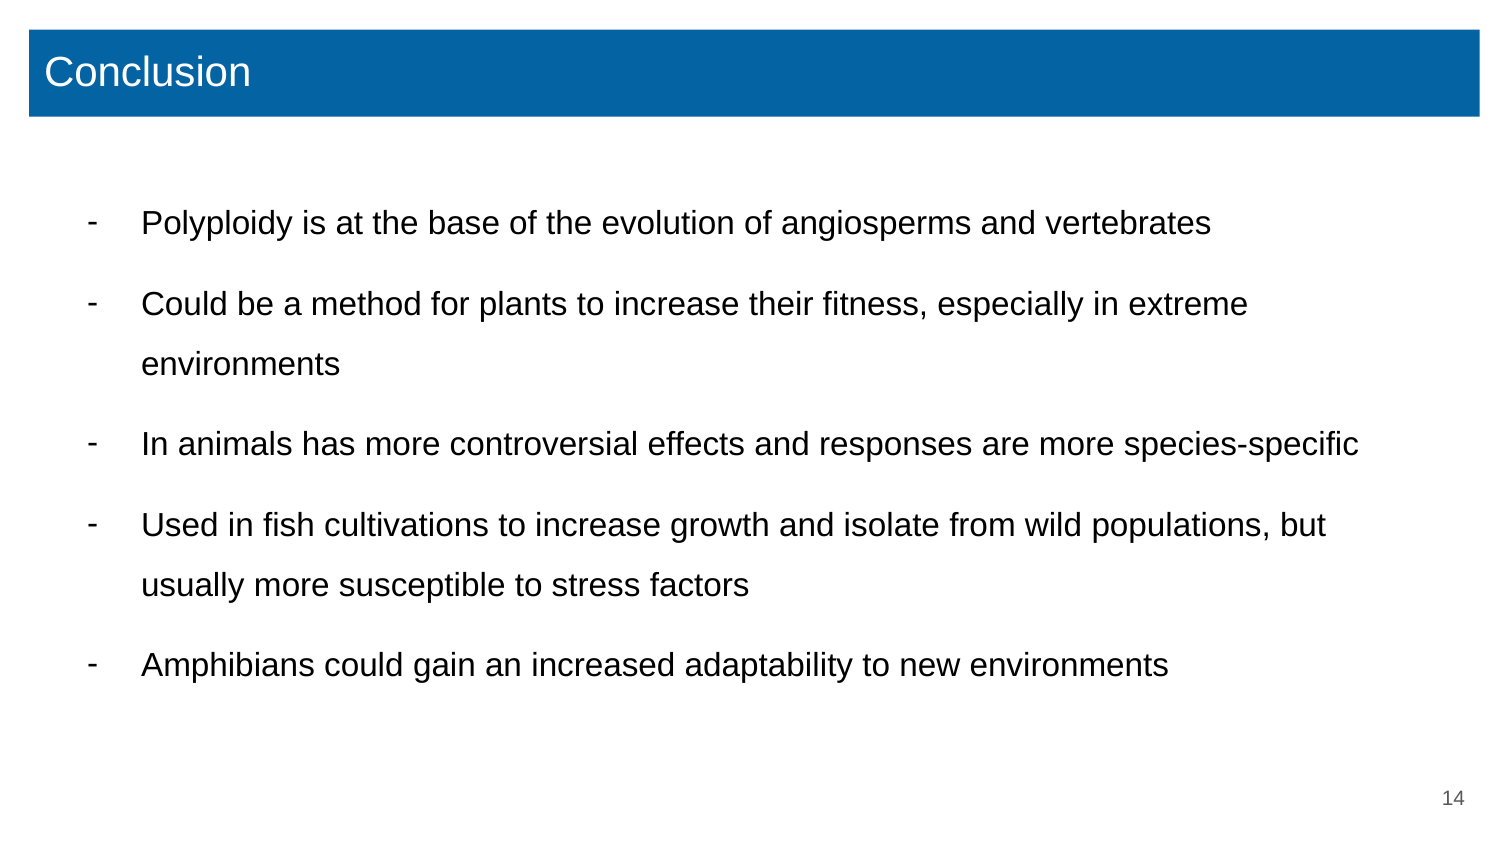

Conclusion
# Polyploidy is at the base of the evolution of angiosperms and vertebrates
Could be a method for plants to increase their fitness, especially in extreme environments
In animals has more controversial effects and responses are more species-specific
Used in fish cultivations to increase growth and isolate from wild populations, but usually more susceptible to stress factors
Amphibians could gain an increased adaptability to new environments